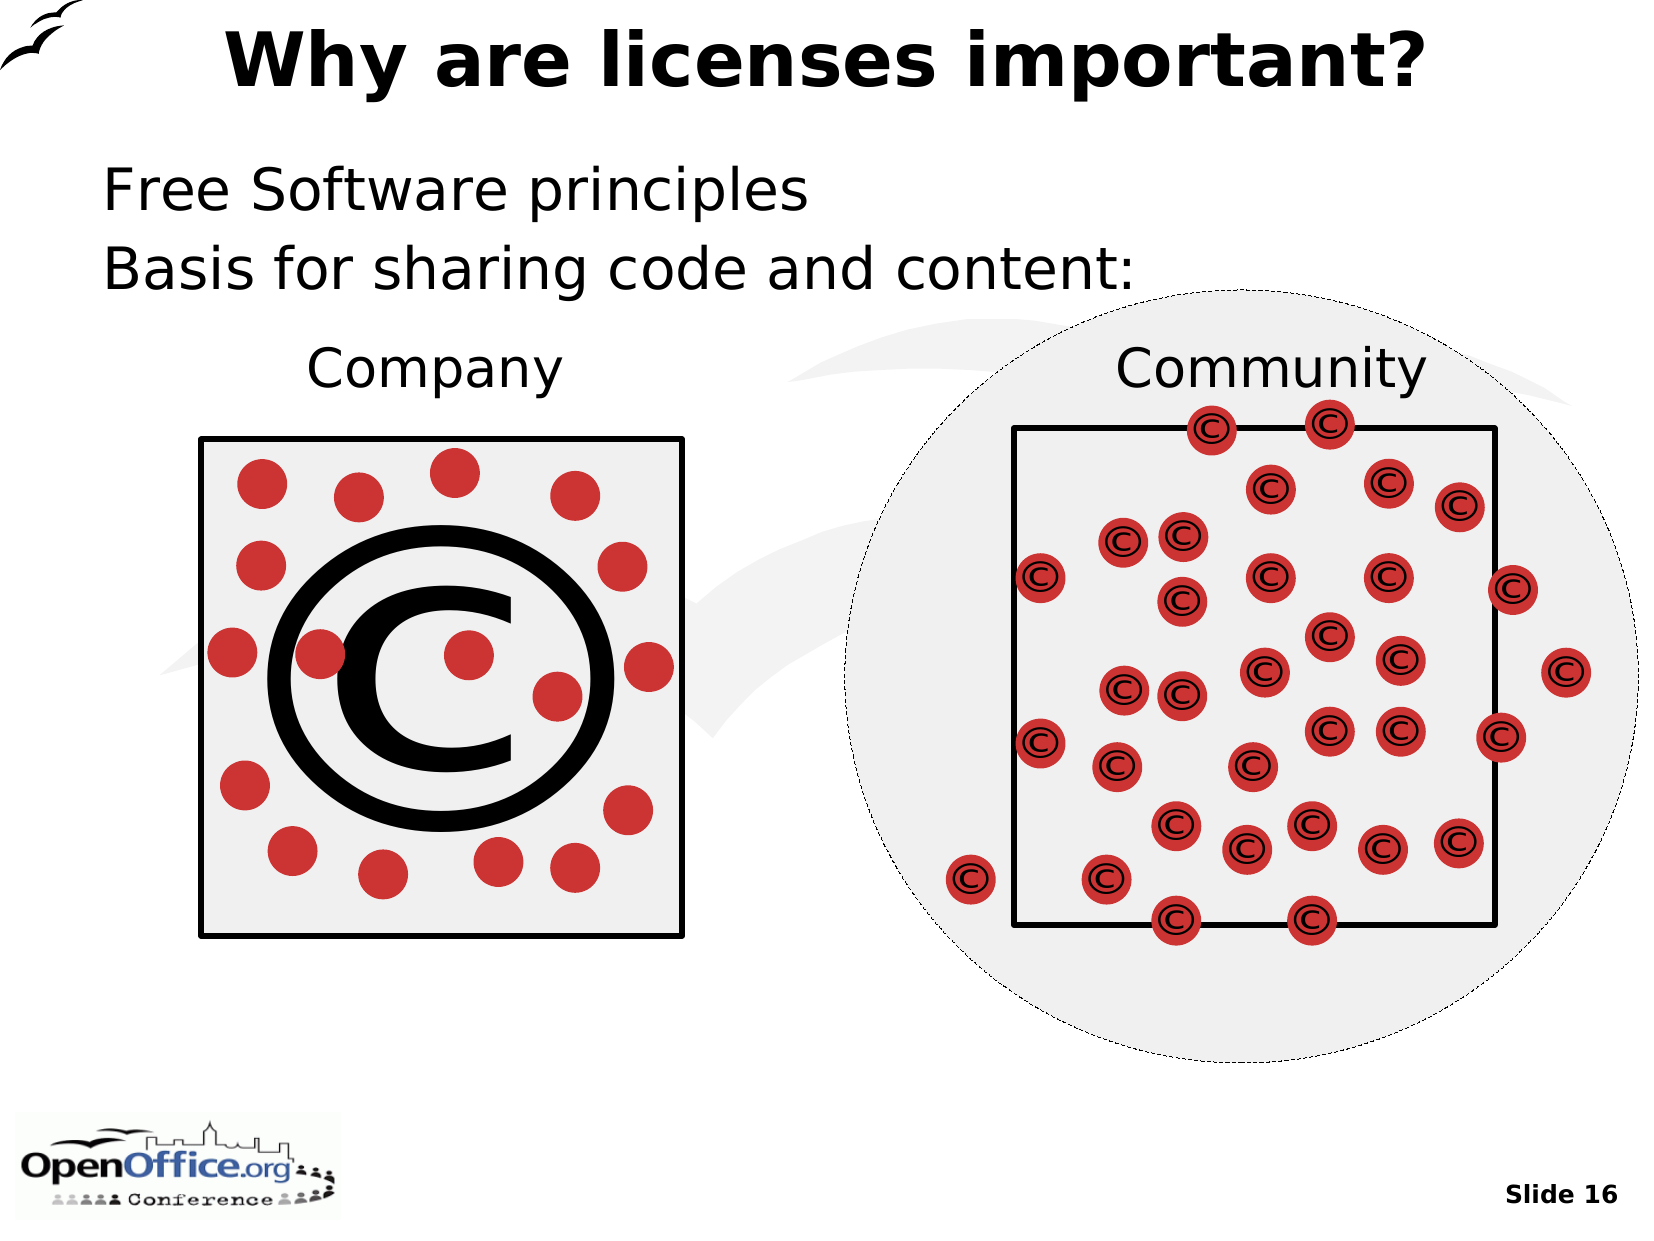

# Why are licenses important?
Free Software principles
Basis for sharing code and content:
Company
Community
©
©
©
©
©
©
©
©
©
©
©
©
©
©
©
©
©
©
©
©
©
©
©
©
©
©
©
©
©
©
©
©
©
©